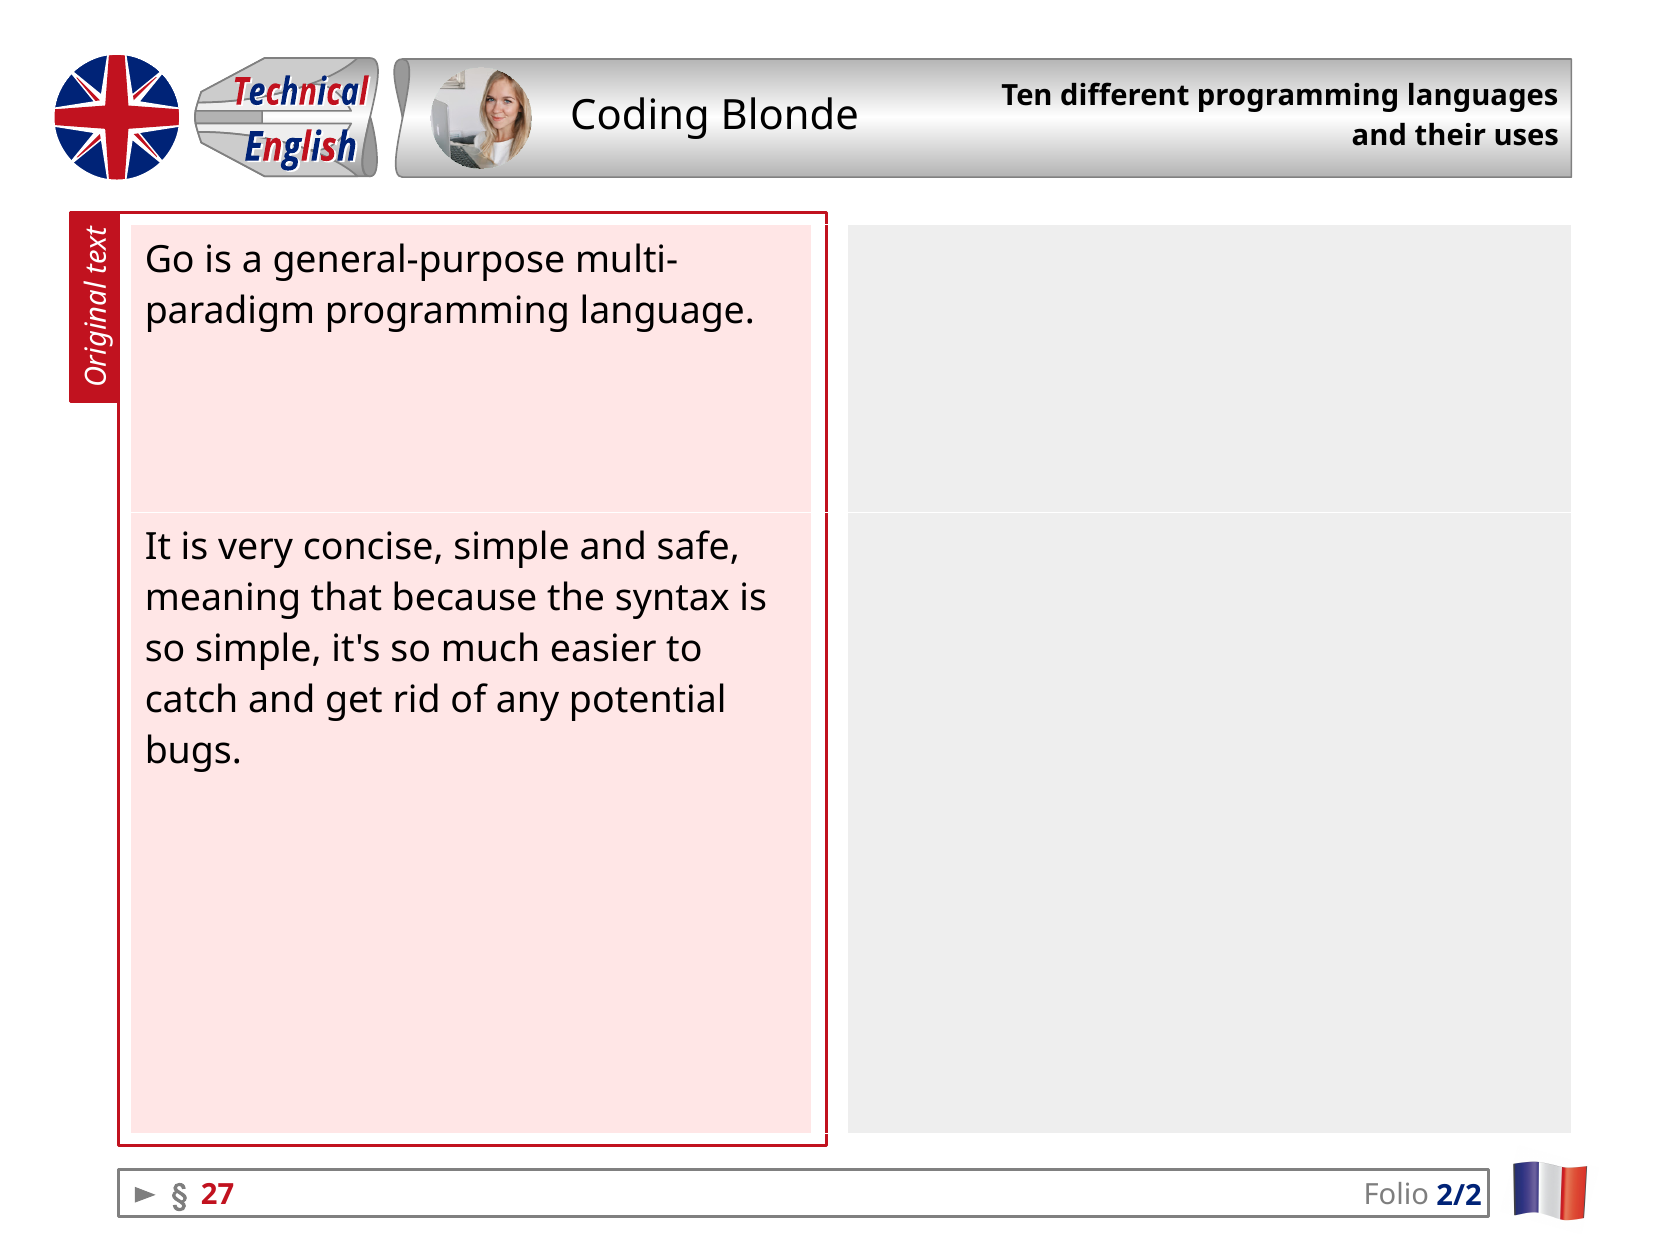

#
| Go is a general-purpose multi-paradigm programming language. | | |
| --- | --- | --- |
| It is very concise, simple and safe, meaning that because the syntax is so simple, it's so much easier to catch and get rid of any potential bugs. | | |
27
2/2